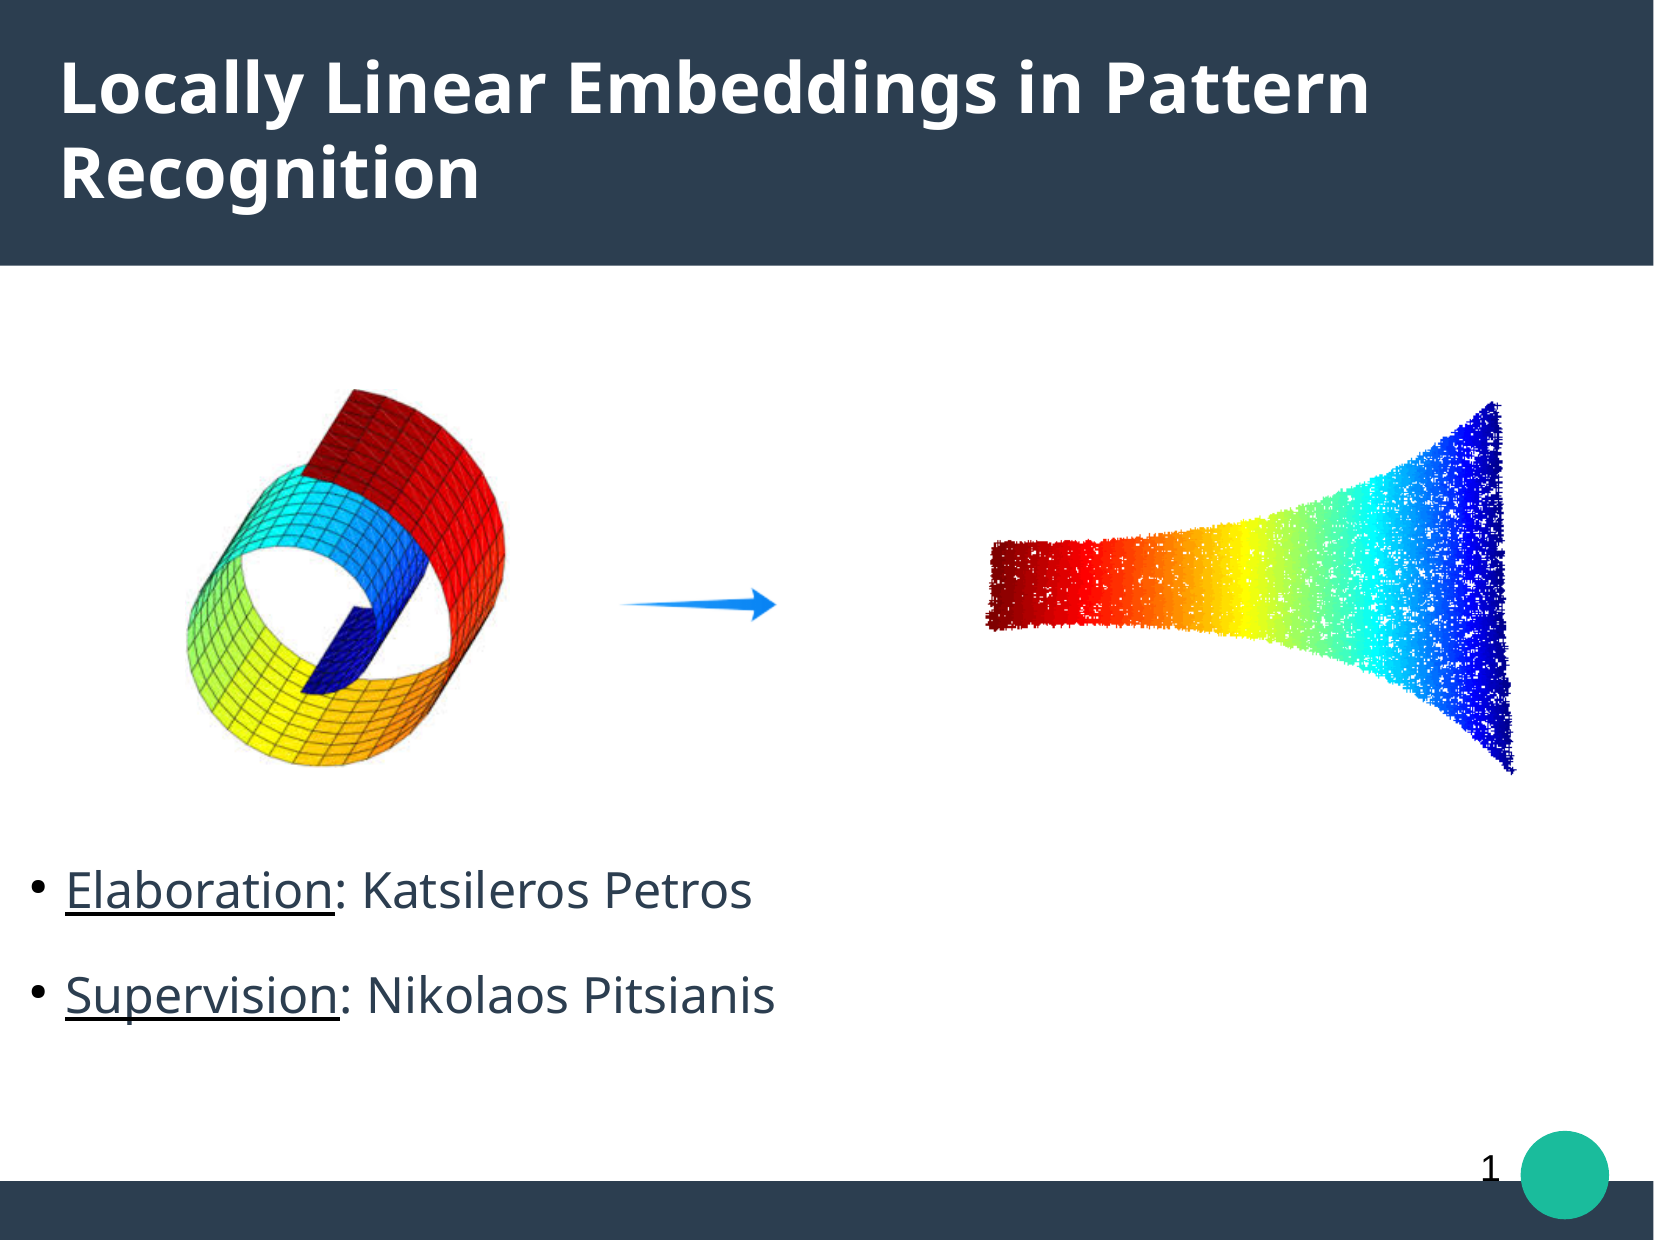

Locally Linear Embeddings in Pattern Recognition
Elaboration: Katsileros Petros
Supervision: Nikolaos Pitsianis